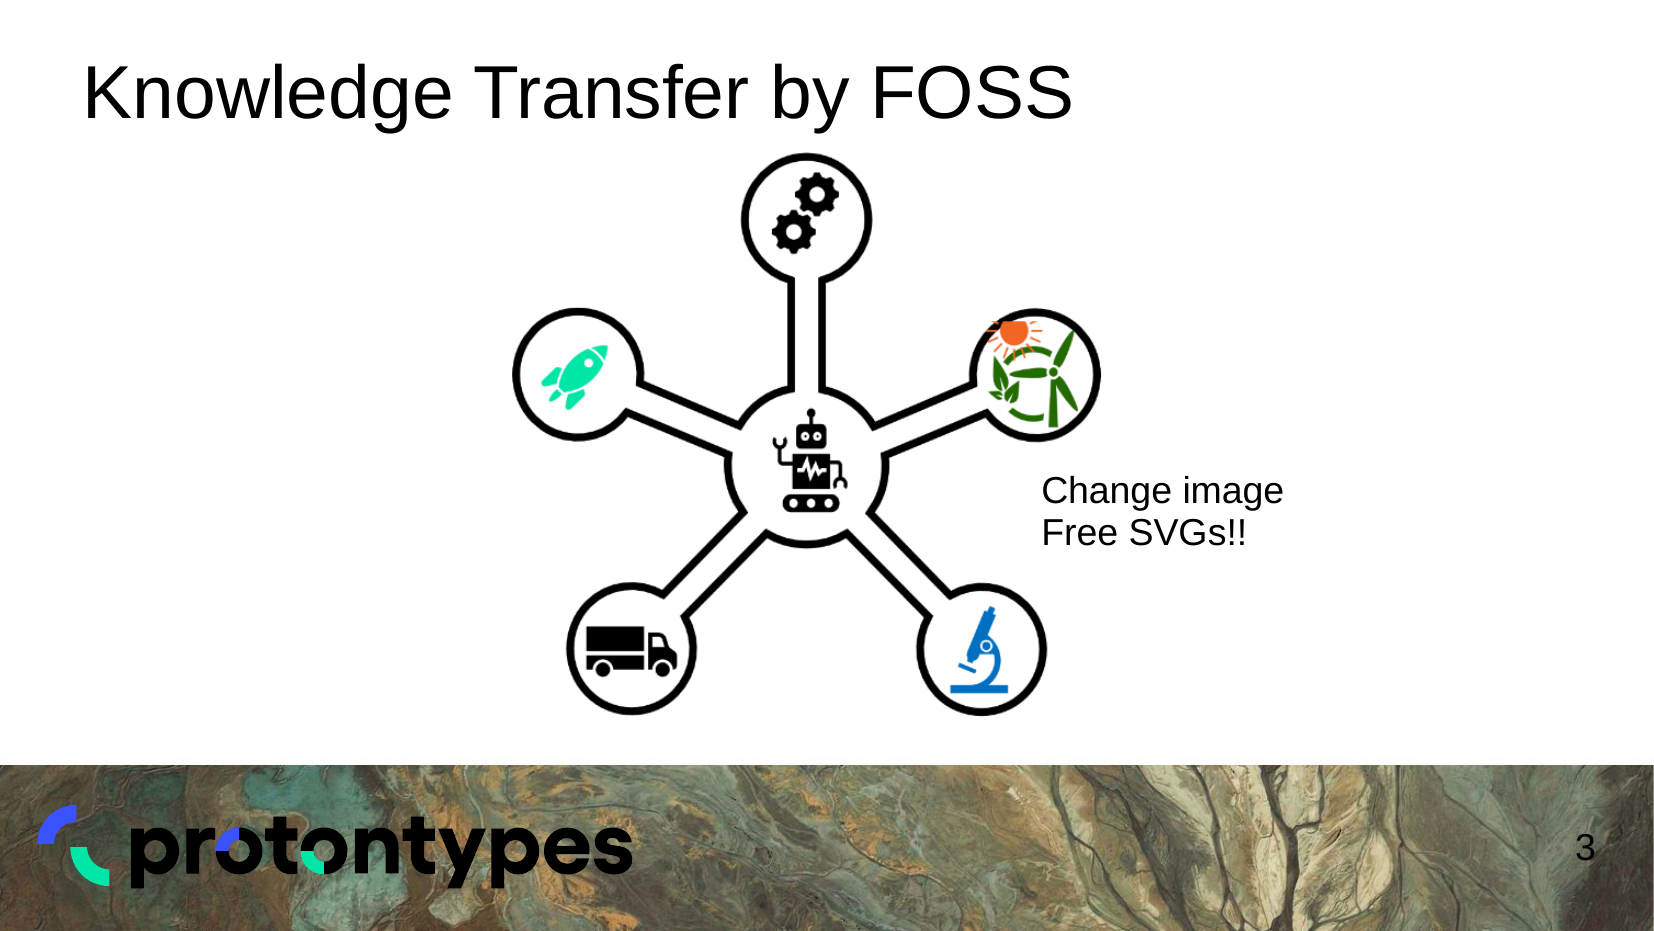

# Knowledge Transfer by FOSS
Change image
Free SVGs!!
3